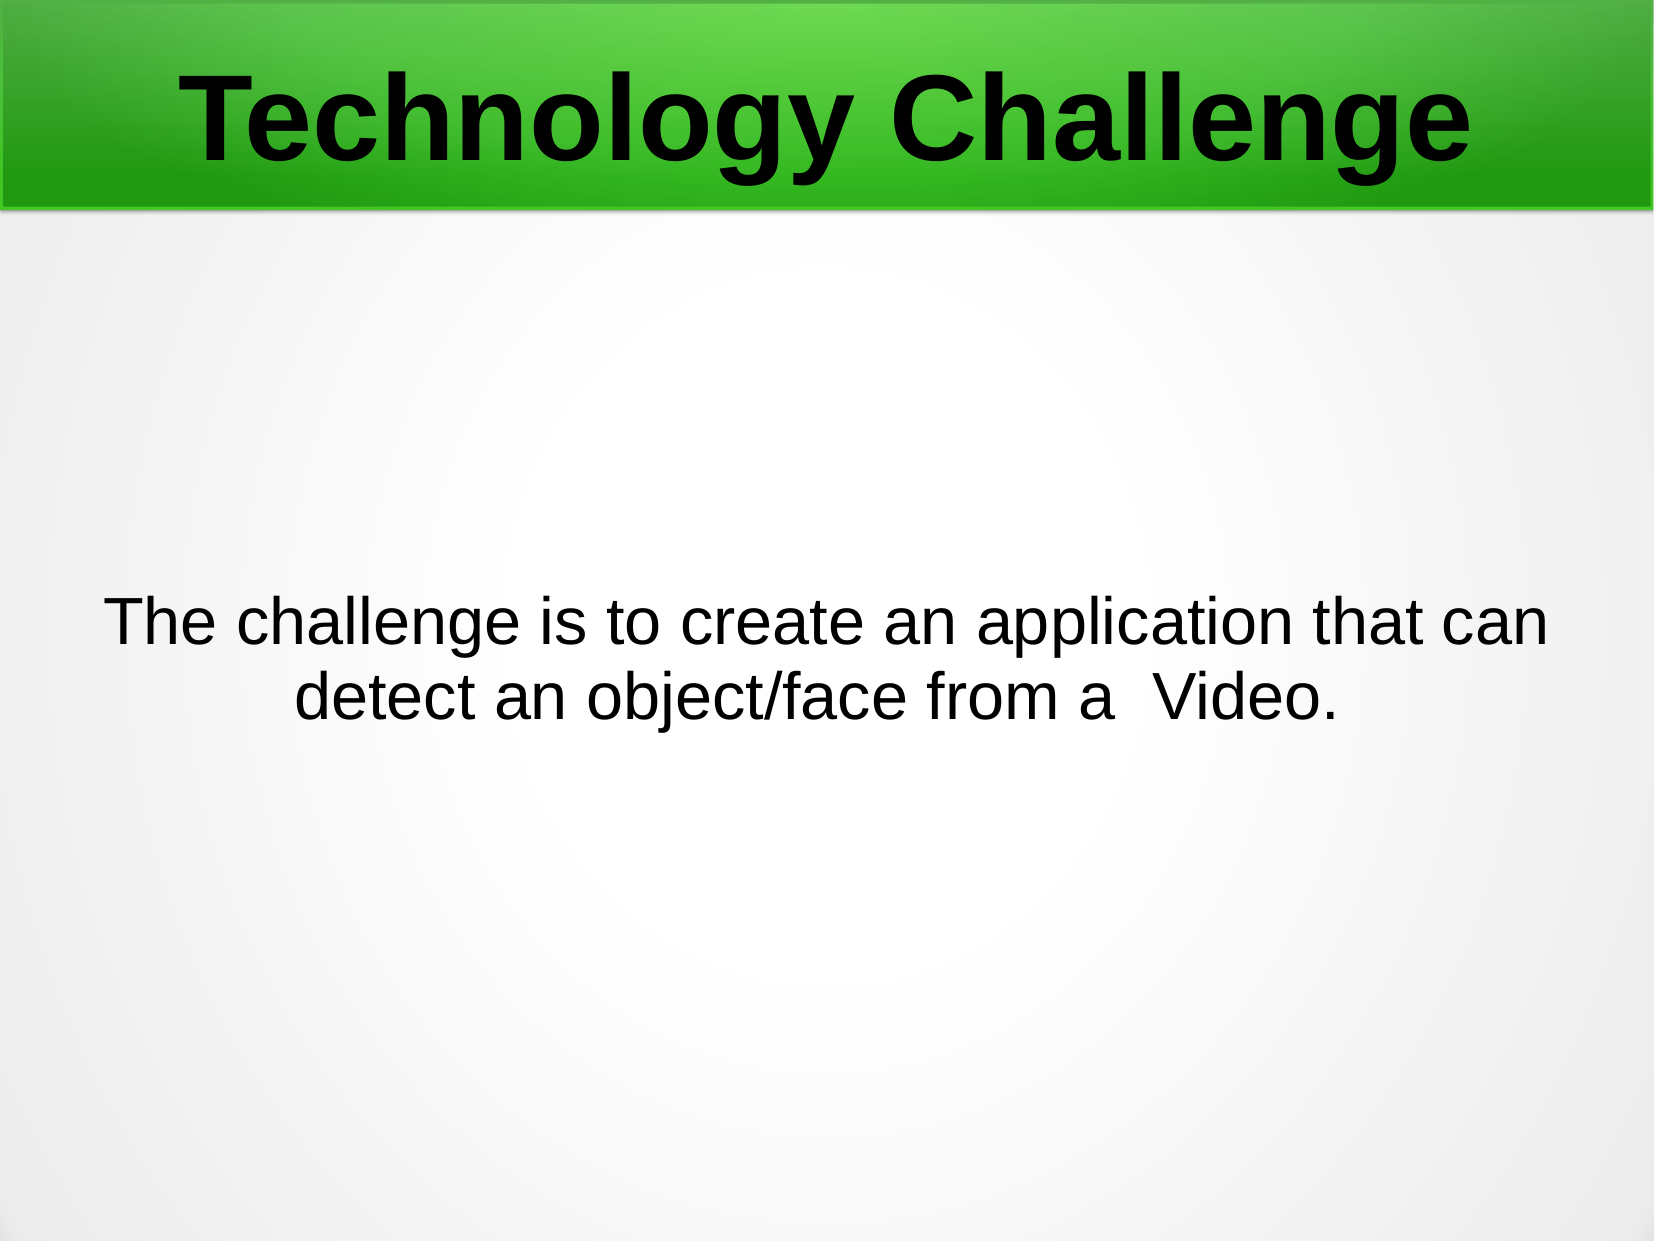

# Technology Challenge
The challenge is to create an application that can detect an object/face from a Video.